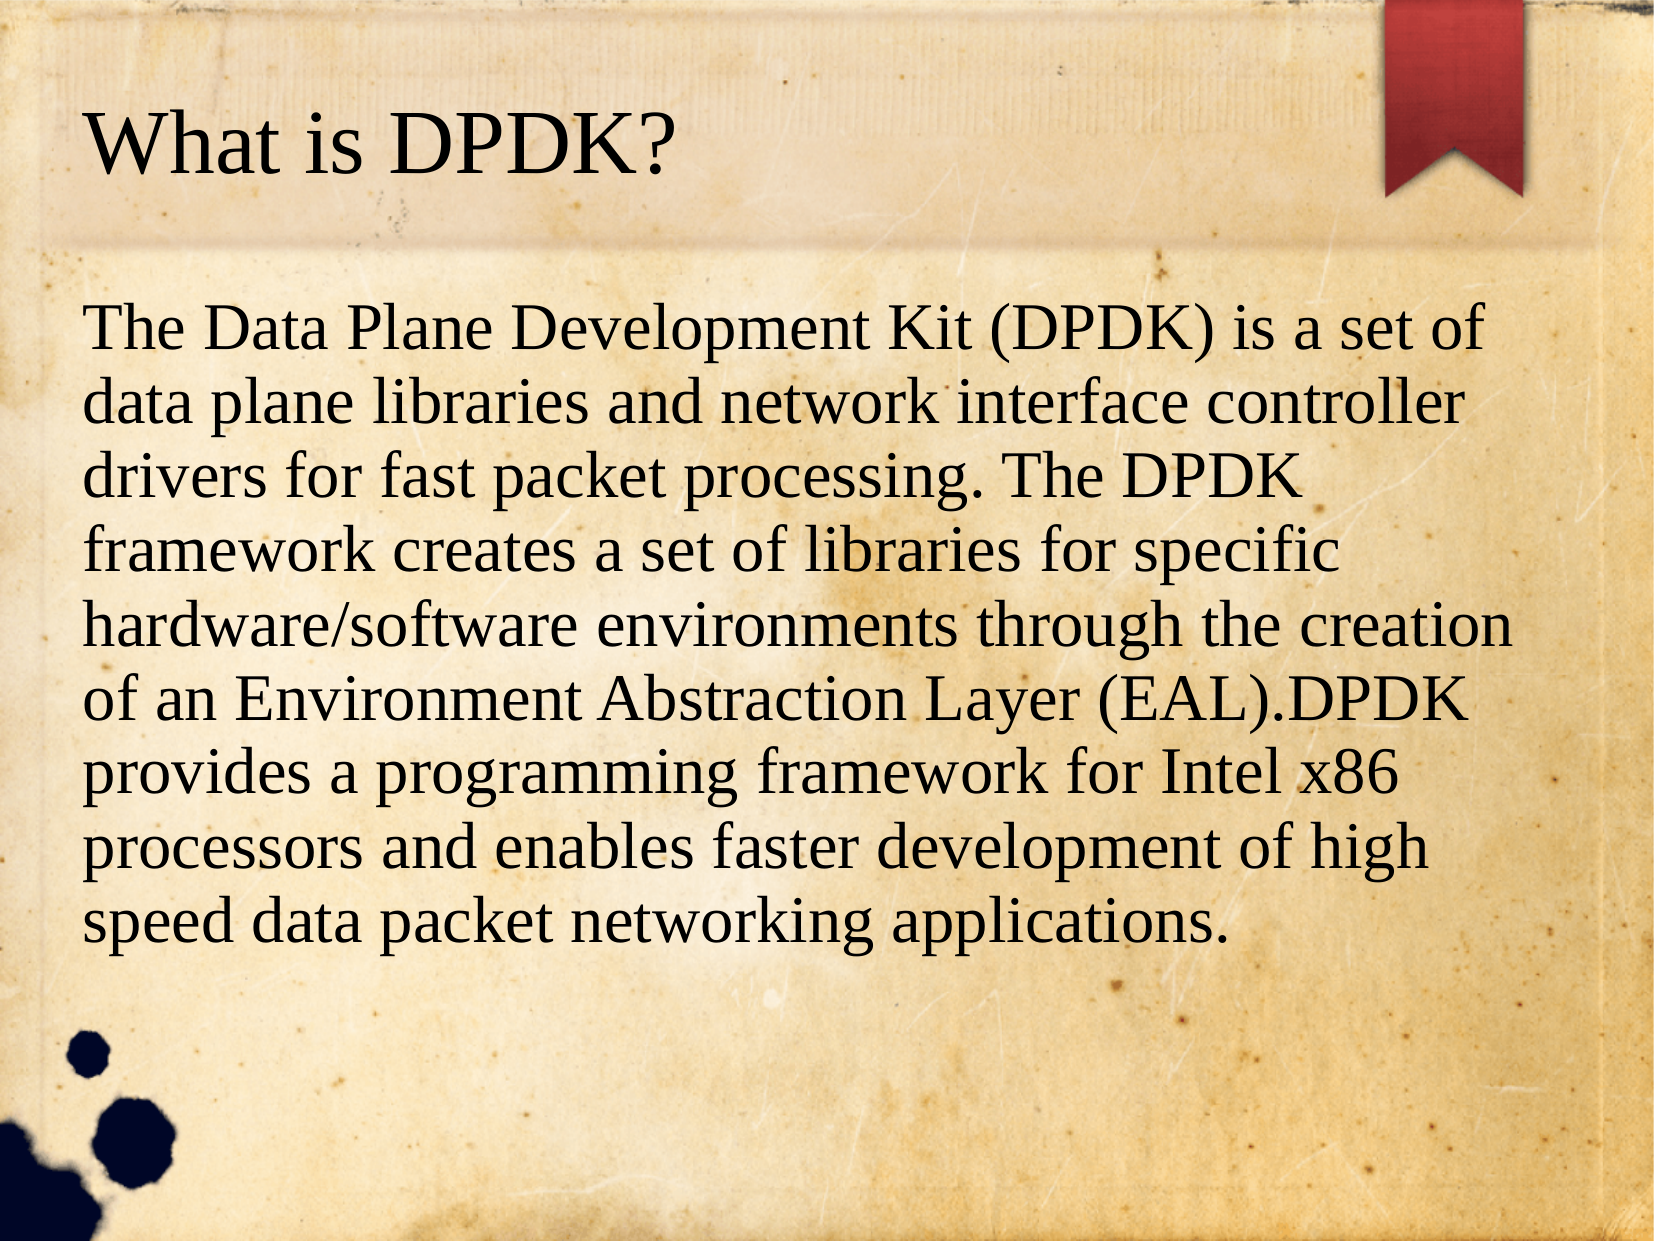

# What is DPDK?
The Data Plane Development Kit (DPDK) is a set of data plane libraries and network interface controller drivers for fast packet processing. The DPDK framework creates a set of libraries for specific hardware/software environments through the creation of an Environment Abstraction Layer (EAL).DPDK provides a programming framework for Intel x86 processors and enables faster development of high speed data packet networking applications.